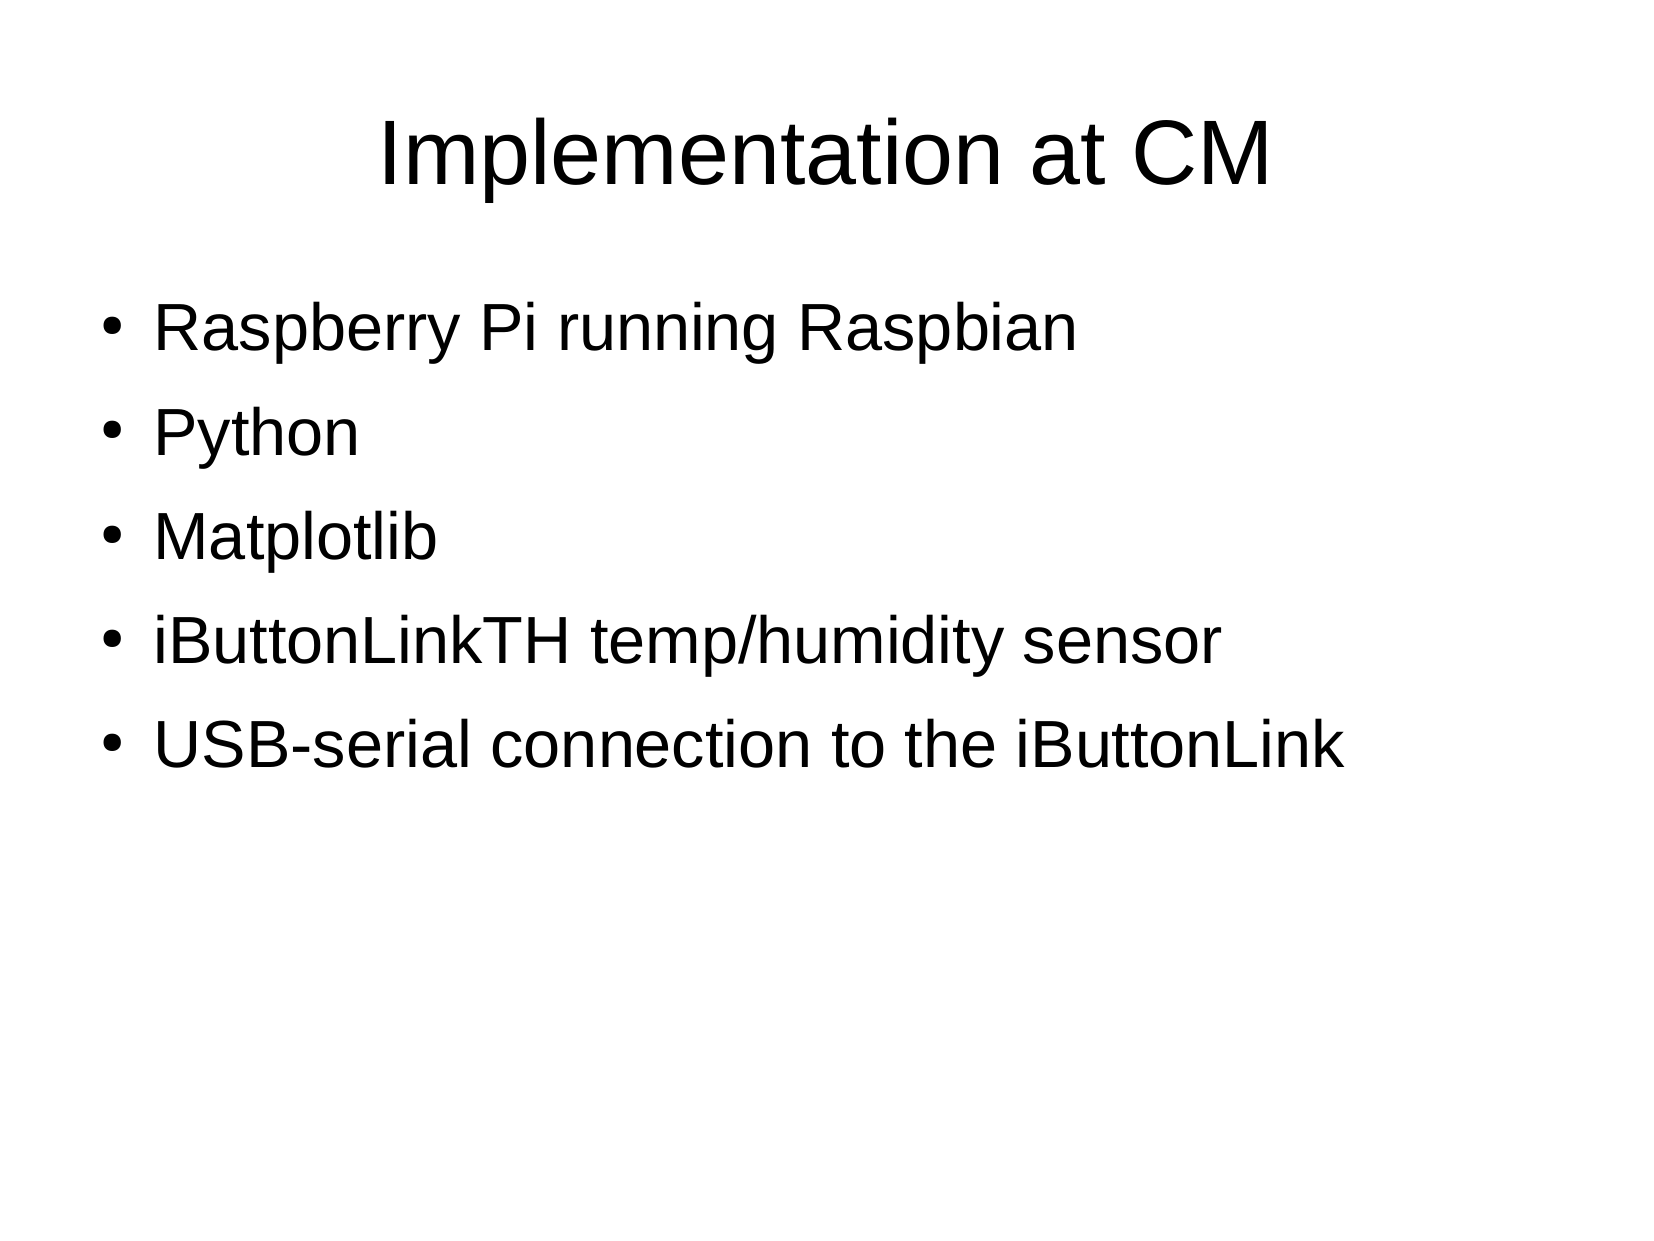

# Implementation at CM
Raspberry Pi running Raspbian
Python
Matplotlib
iButtonLinkTH temp/humidity sensor
USB-serial connection to the iButtonLink